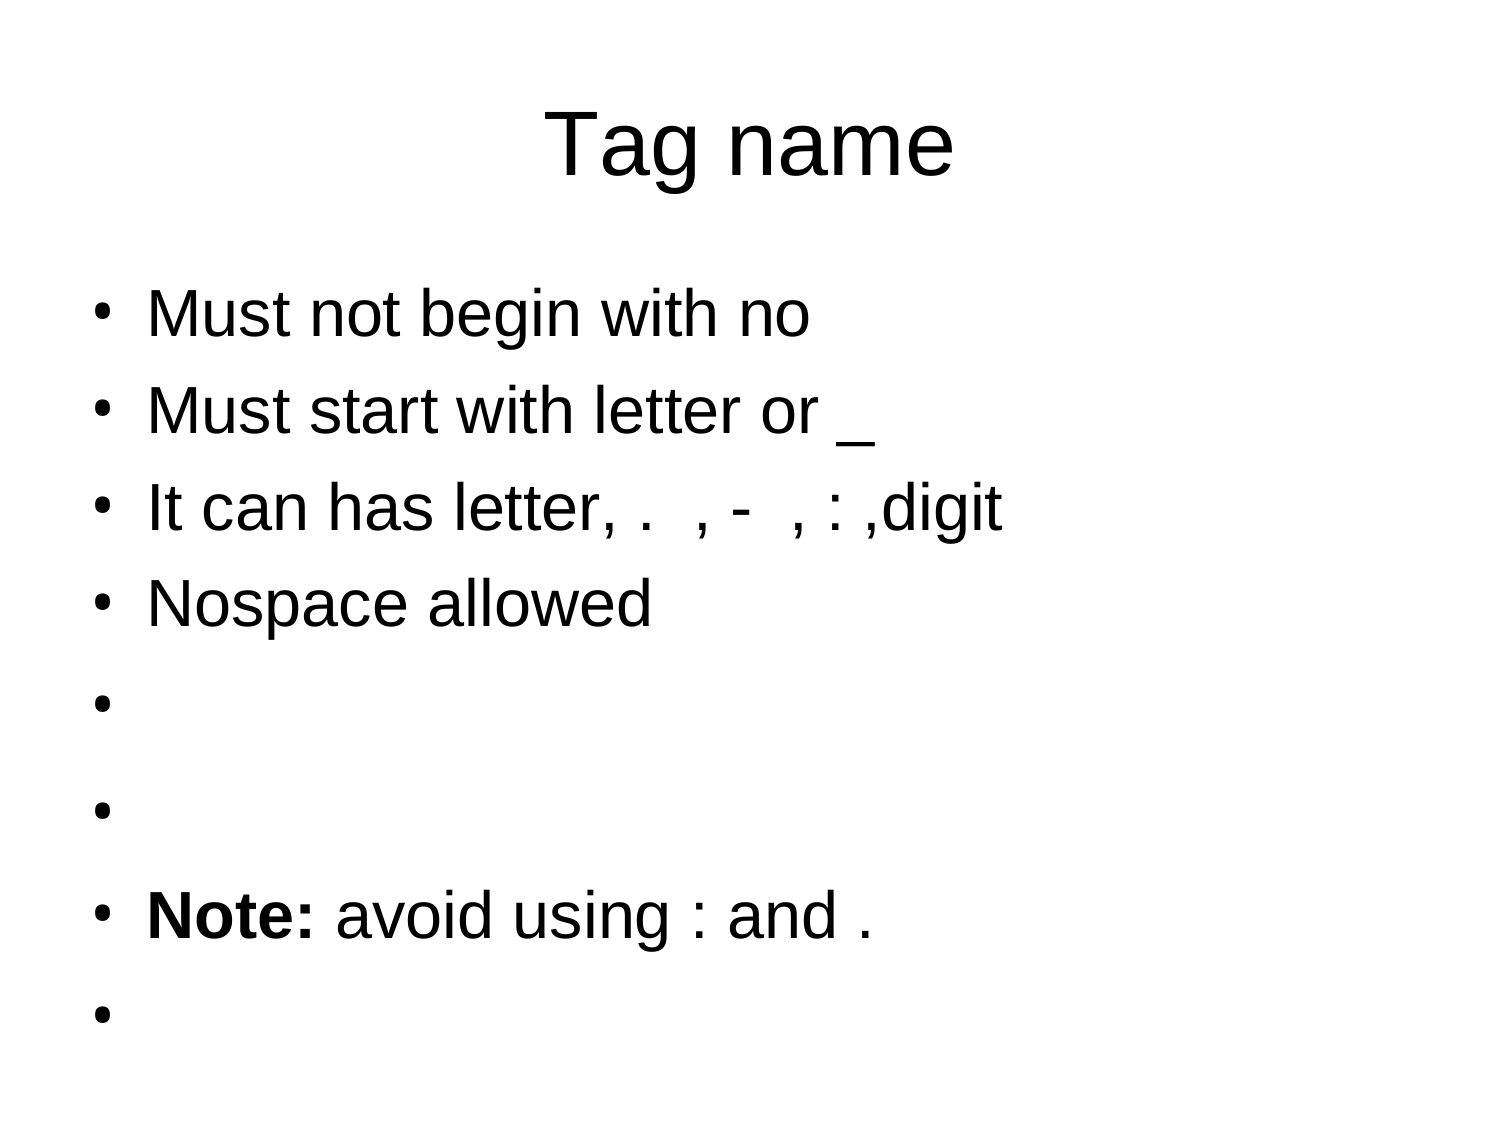

# Tag name
Must not begin with no
Must start with letter or _
It can has letter, . , - , : ,digit
Nospace allowed
Note: avoid using : and .